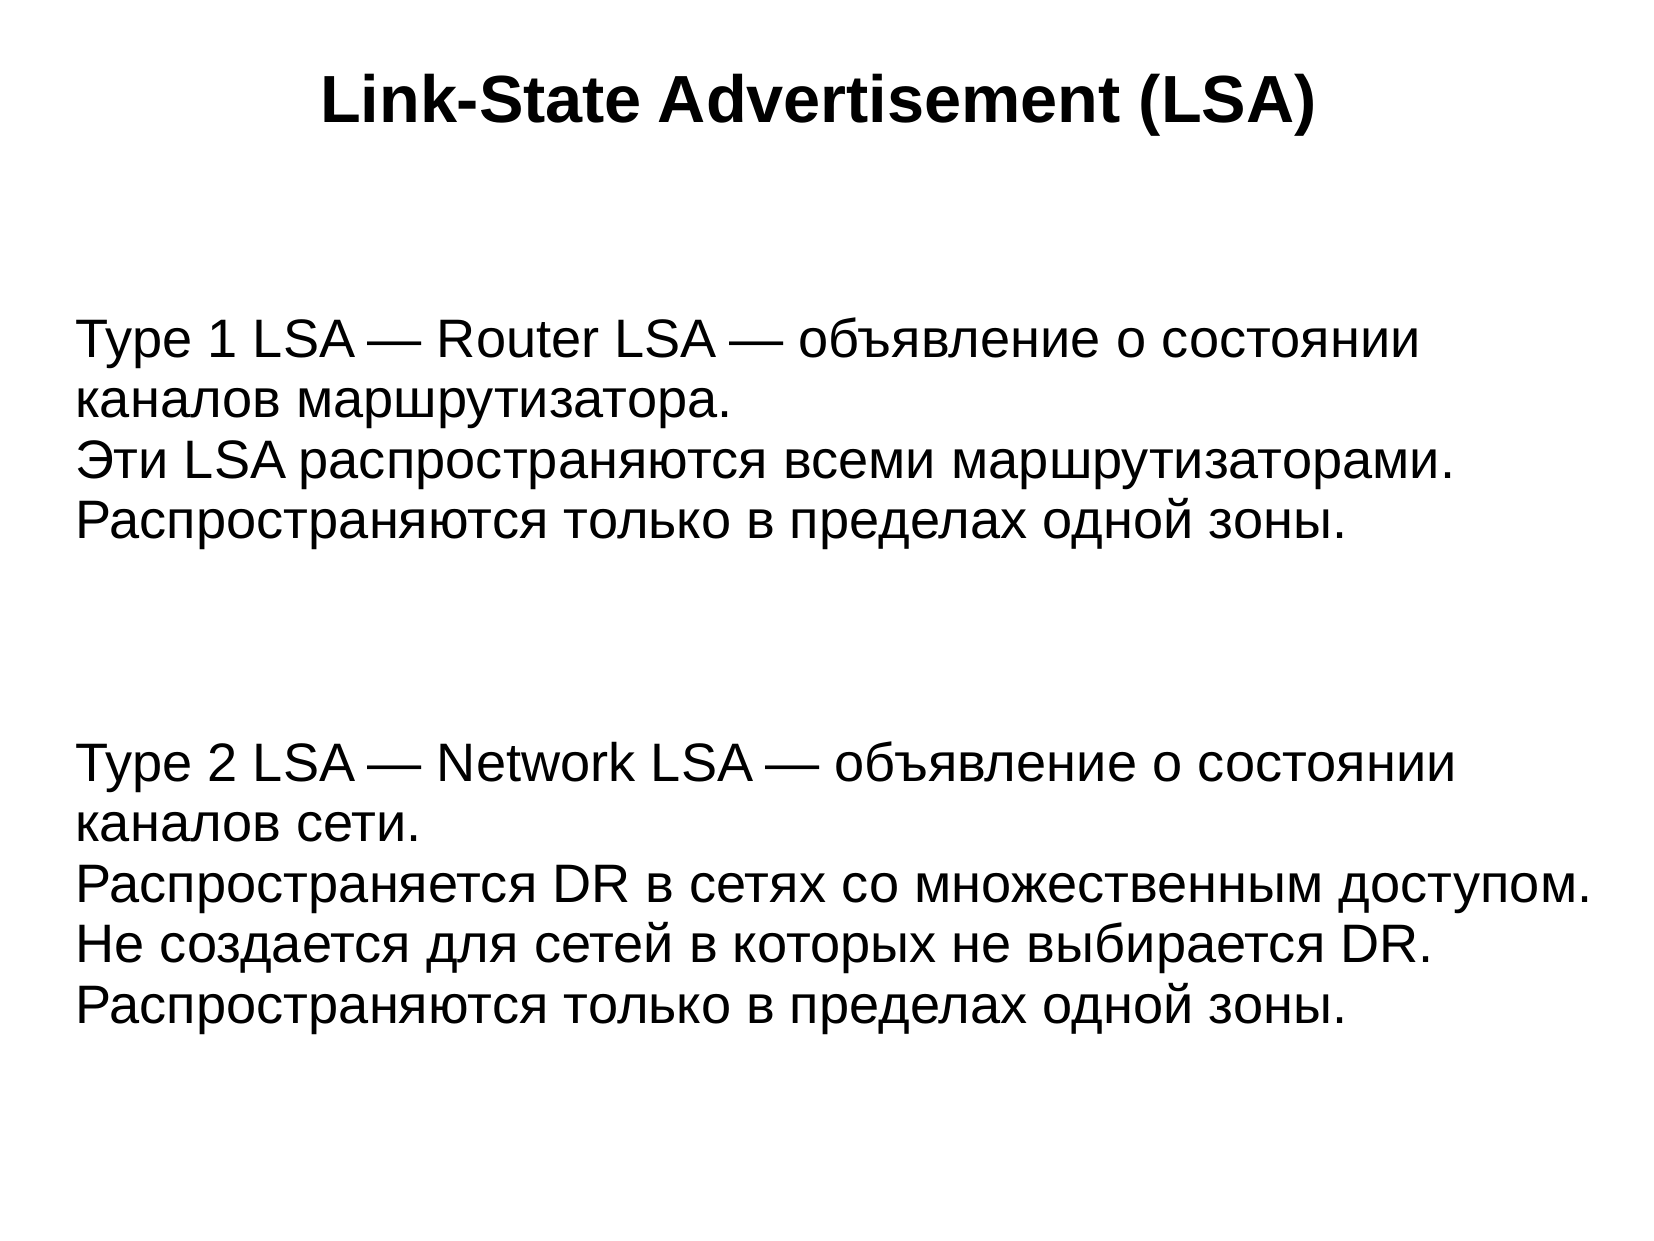

Link-State Advertisement (LSA)
# Type 1 LSA — Router LSA — объявление о состоянии каналов маршрутизатора.
Эти LSA распространяются всеми маршрутизаторами.
Распространяются только в пределах одной зоны.
Type 2 LSA — Network LSA — объявление о состоянии каналов сети.
Распространяется DR в сетях со множественным доступом.
Не создается для сетей в которых не выбирается DR.
Распространяются только в пределах одной зоны.